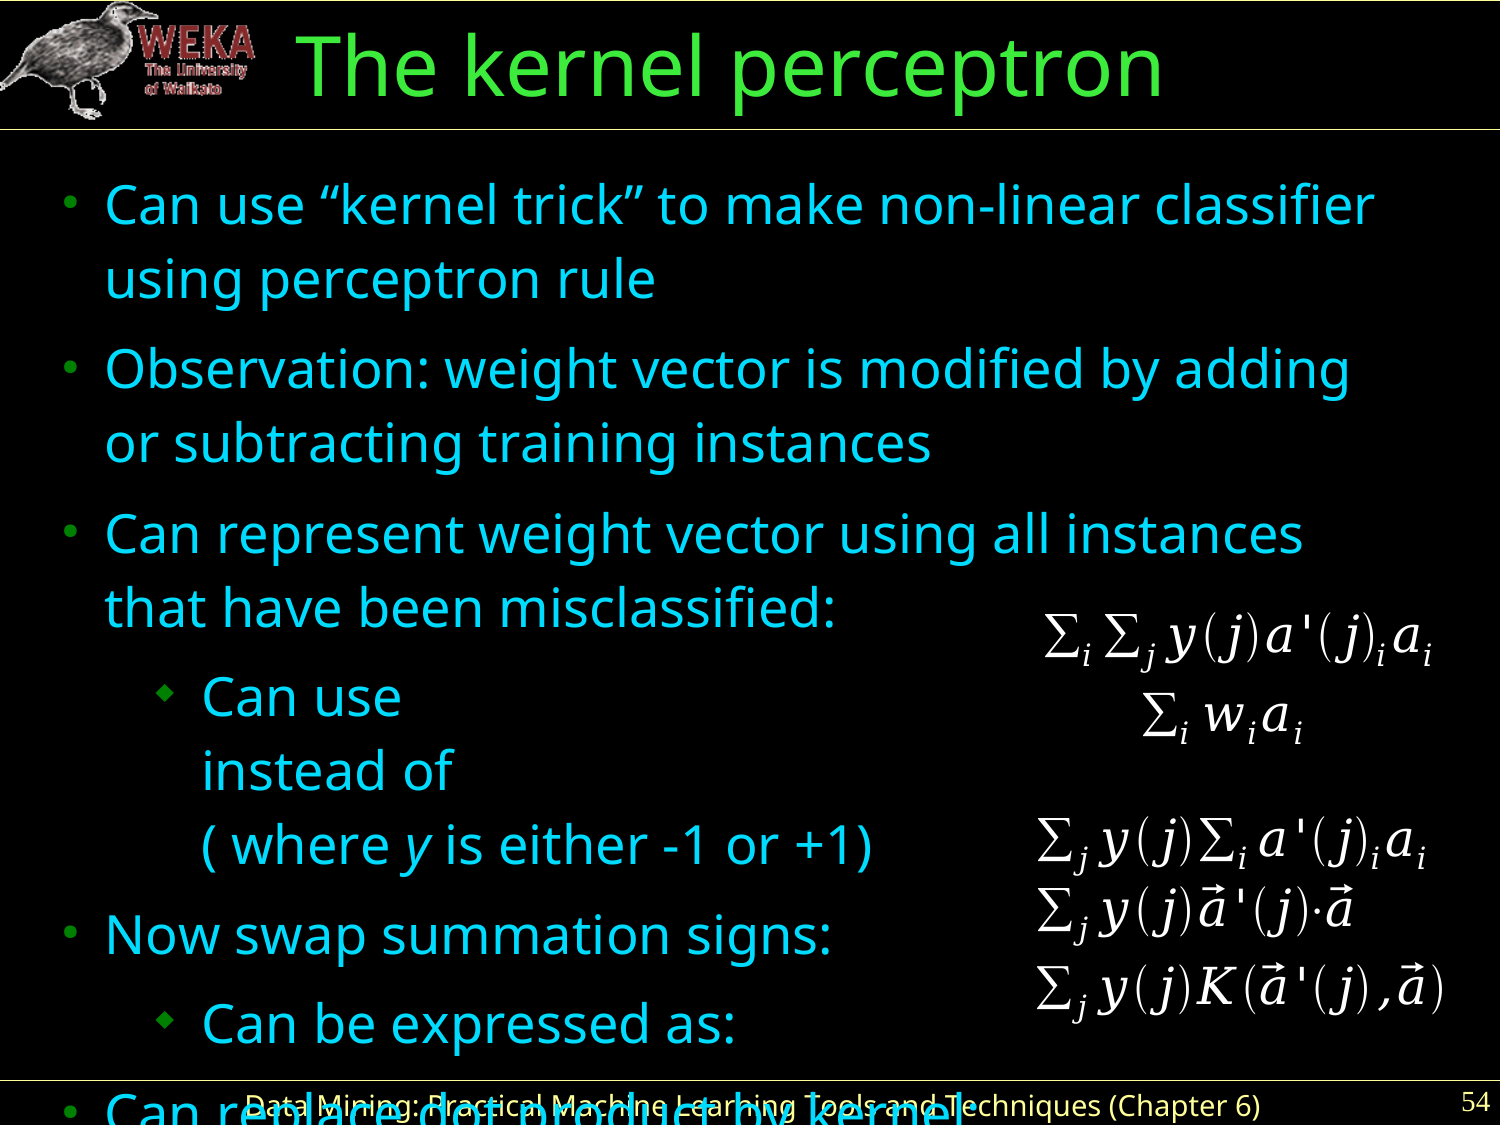

# The kernel perceptron
Can use “kernel trick” to make non-linear classifier using perceptron rule
Observation: weight vector is modified by adding or subtracting training instances
Can represent weight vector using all instances that have been misclassified:
Can use
instead of
( where y is either -1 or +1)
Now swap summation signs:
Can be expressed as:
Can replace dot product by kernel:
Data Mining: Practical Machine Learning Tools and Techniques (Chapter 6)
54